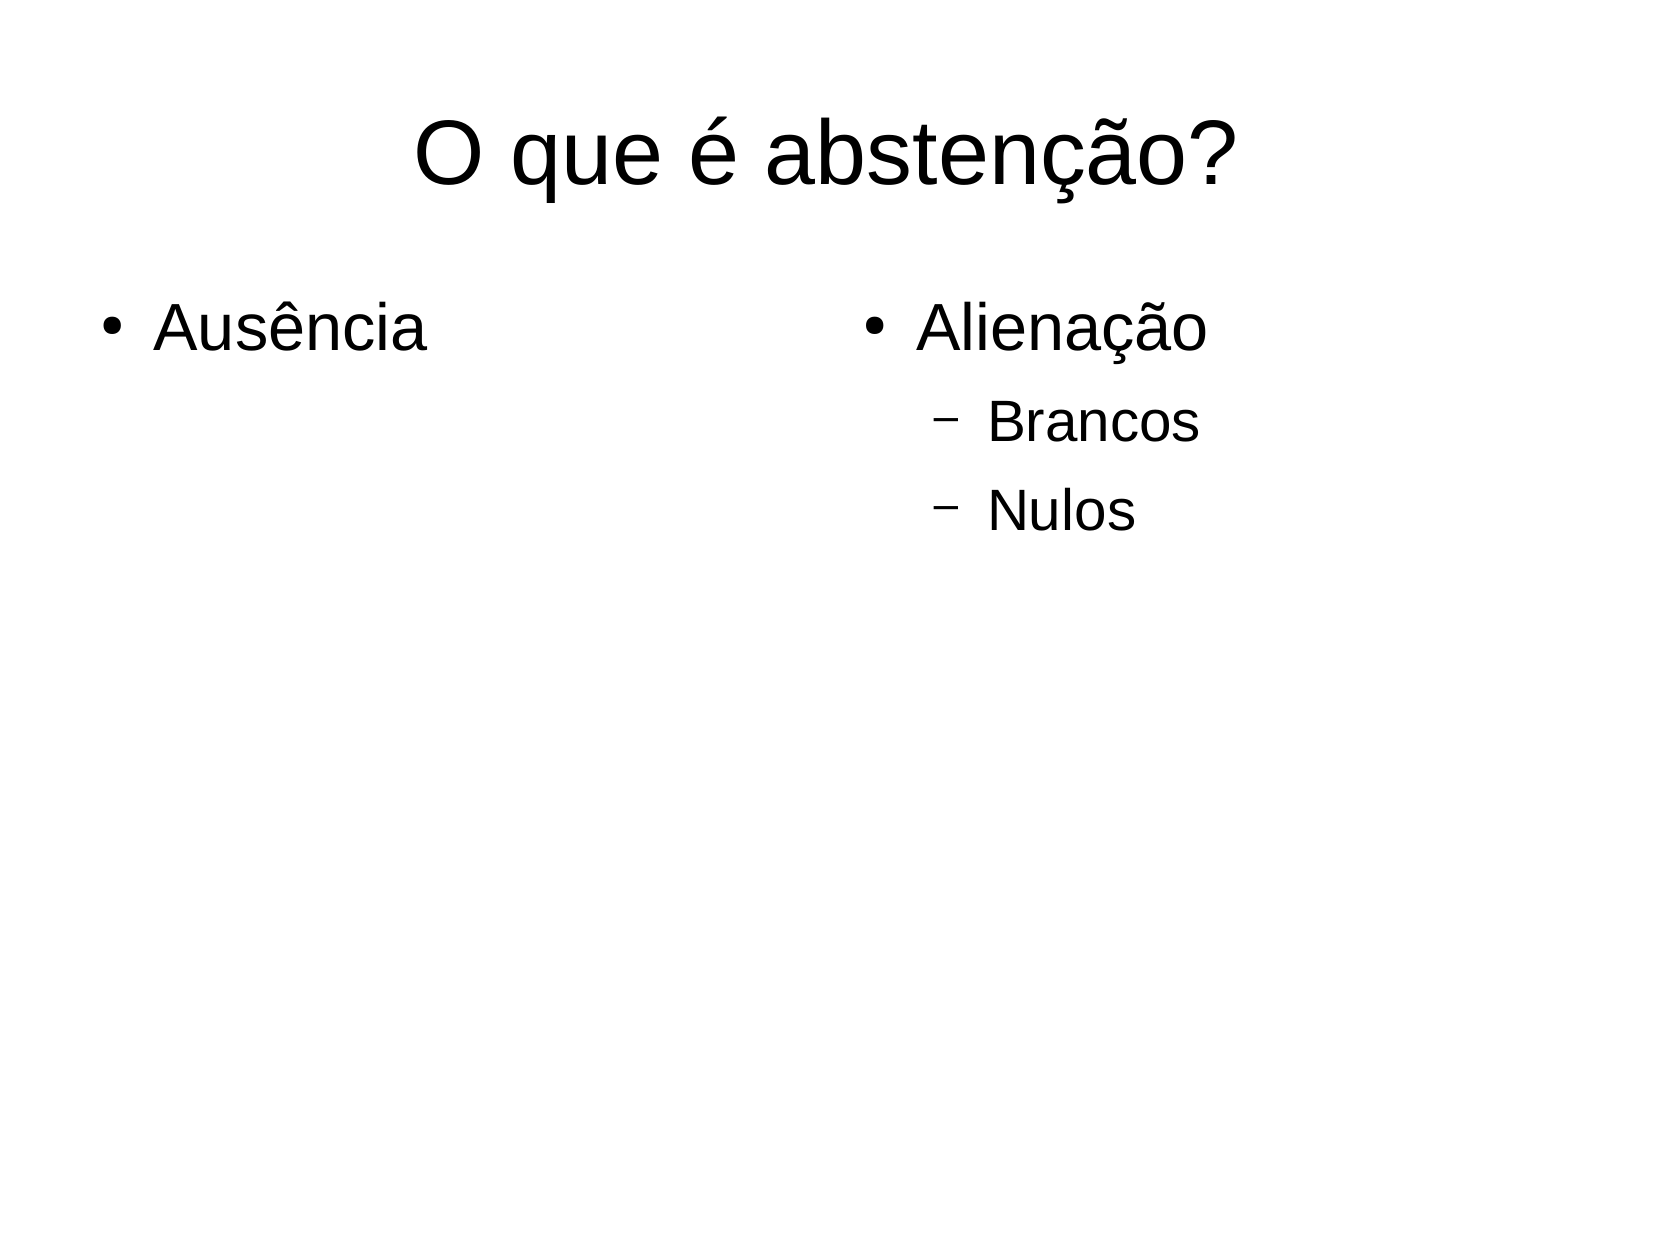

# O que é abstenção?
Ausência
Alienação
Brancos
Nulos